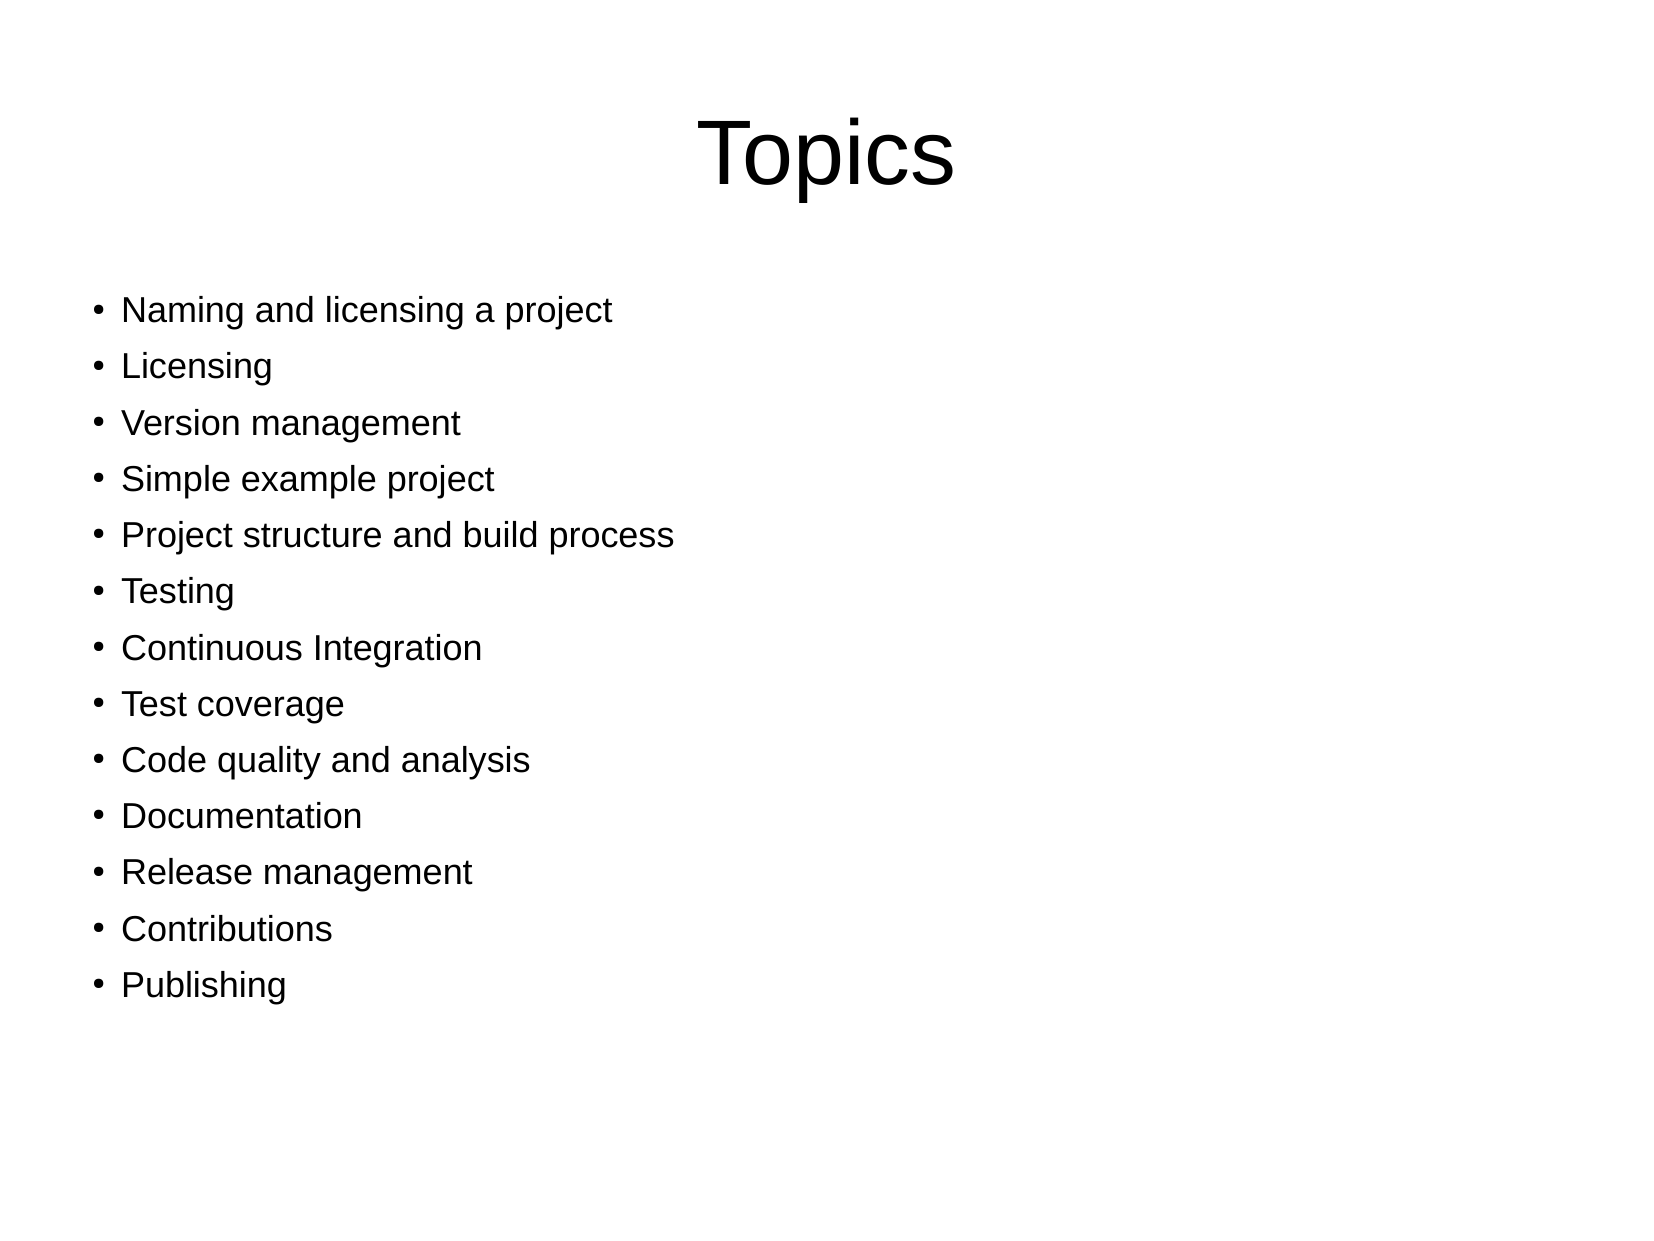

# Topics
Naming and licensing a project
Licensing
Version management
Simple example project
Project structure and build process
Testing
Continuous Integration
Test coverage
Code quality and analysis
Documentation
Release management
Contributions
Publishing